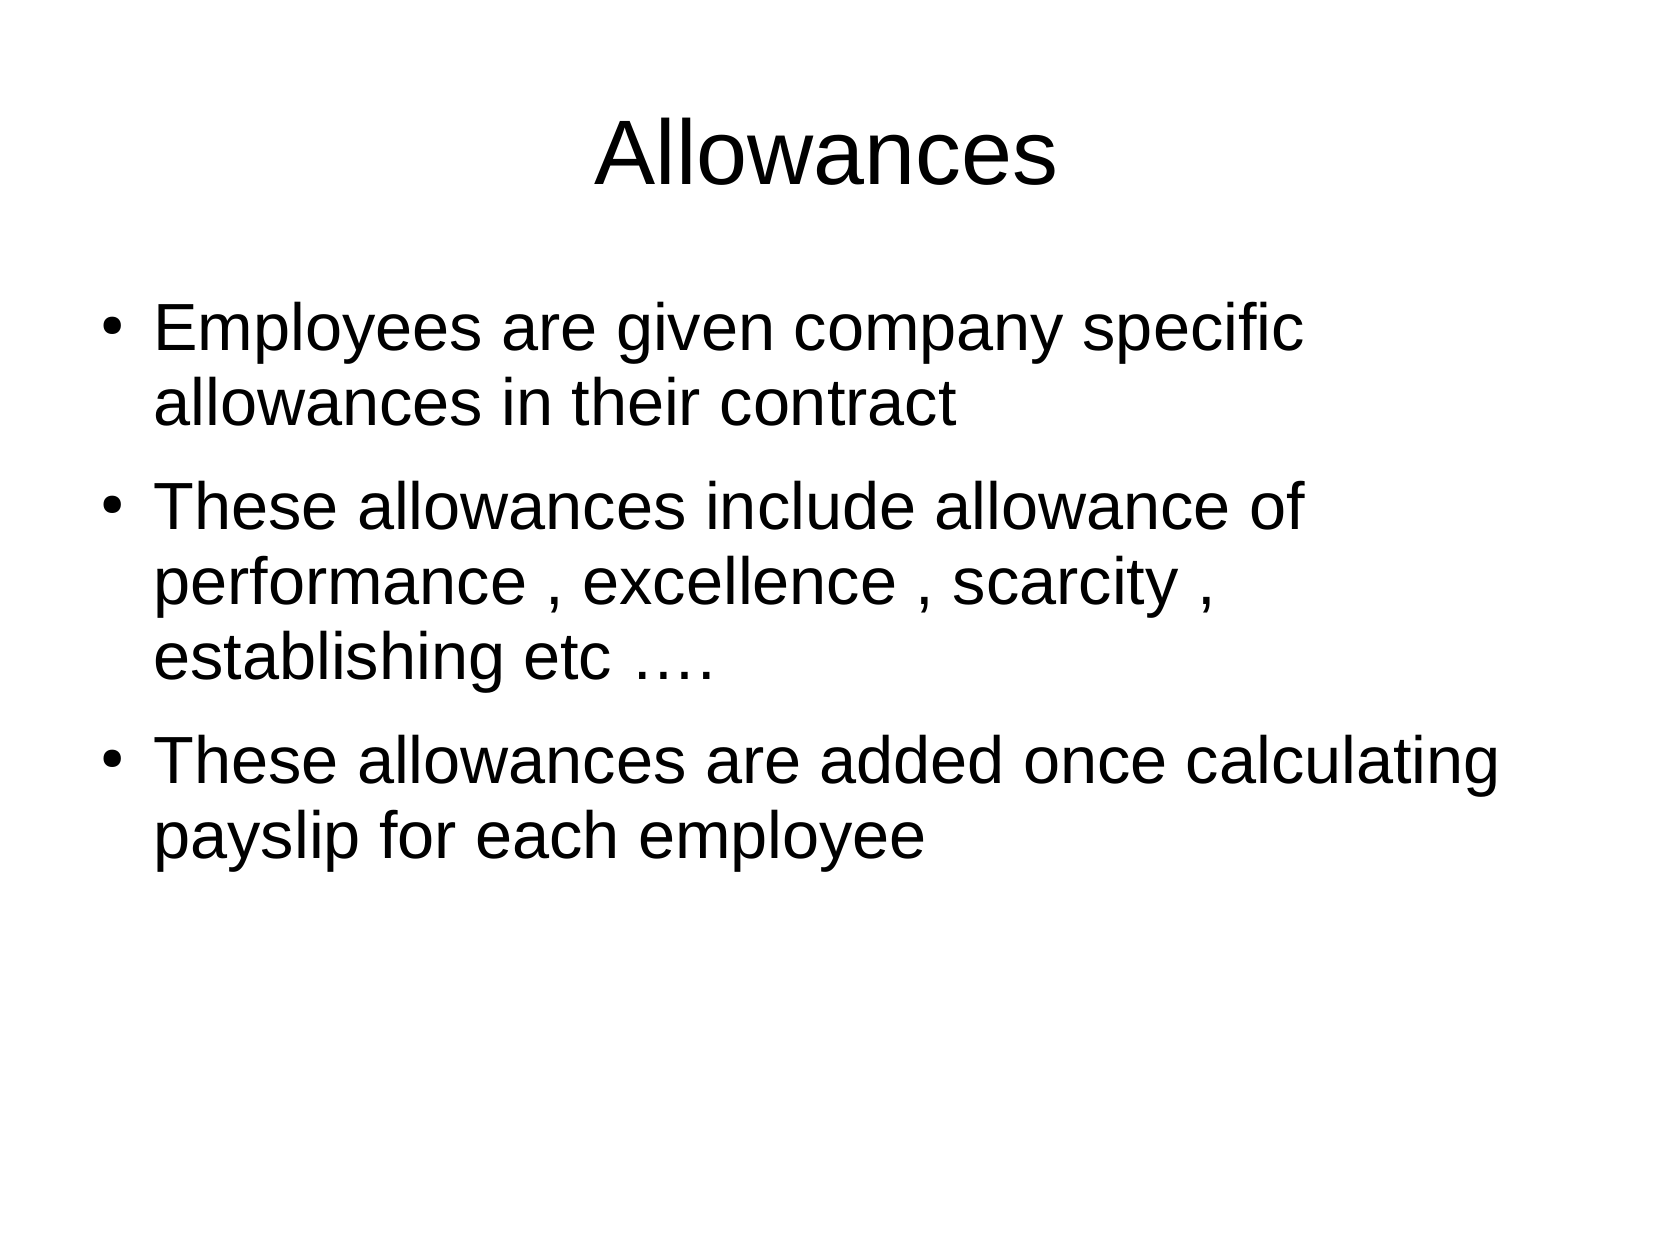

# Allowances
Employees are given company specific allowances in their contract
These allowances include allowance of performance , excellence , scarcity , establishing etc ….
These allowances are added once calculating payslip for each employee